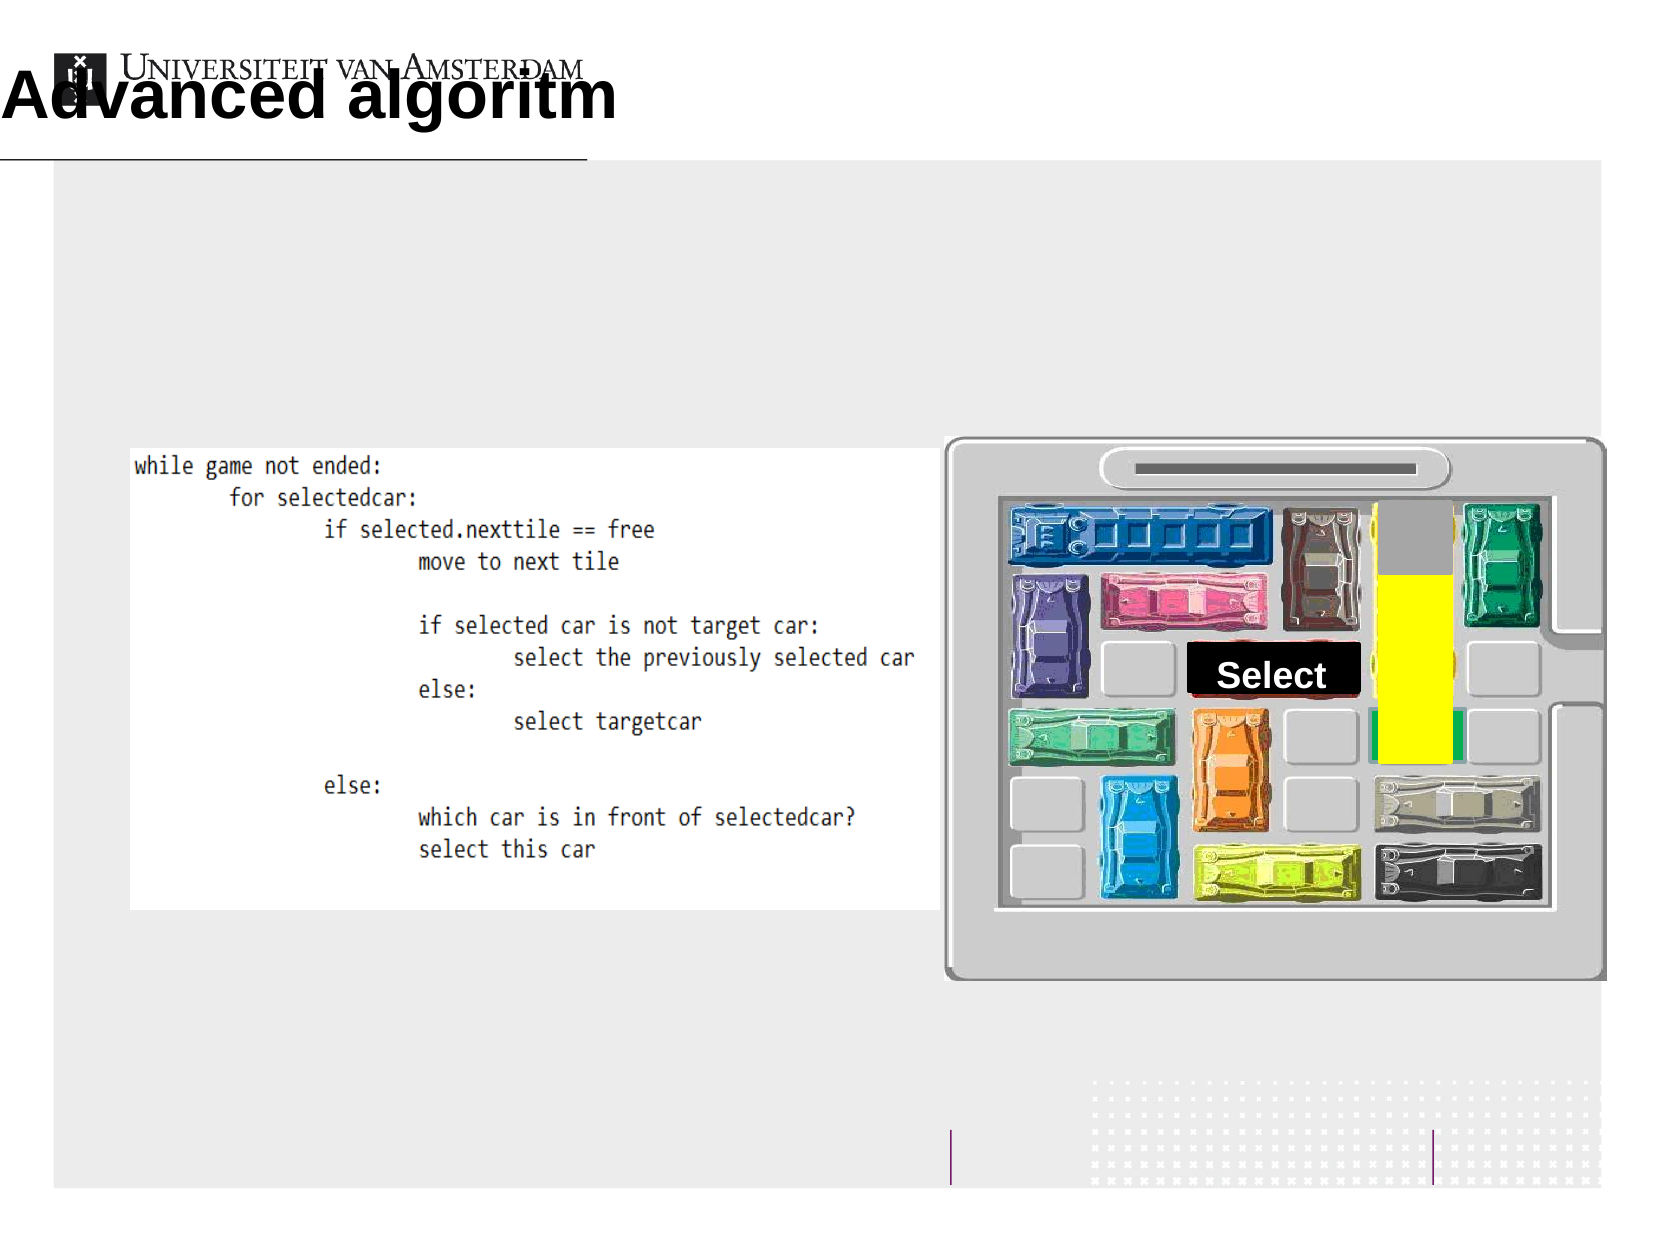

# Advanced algoritm
Front
Select
Select
Select
Remember
Free